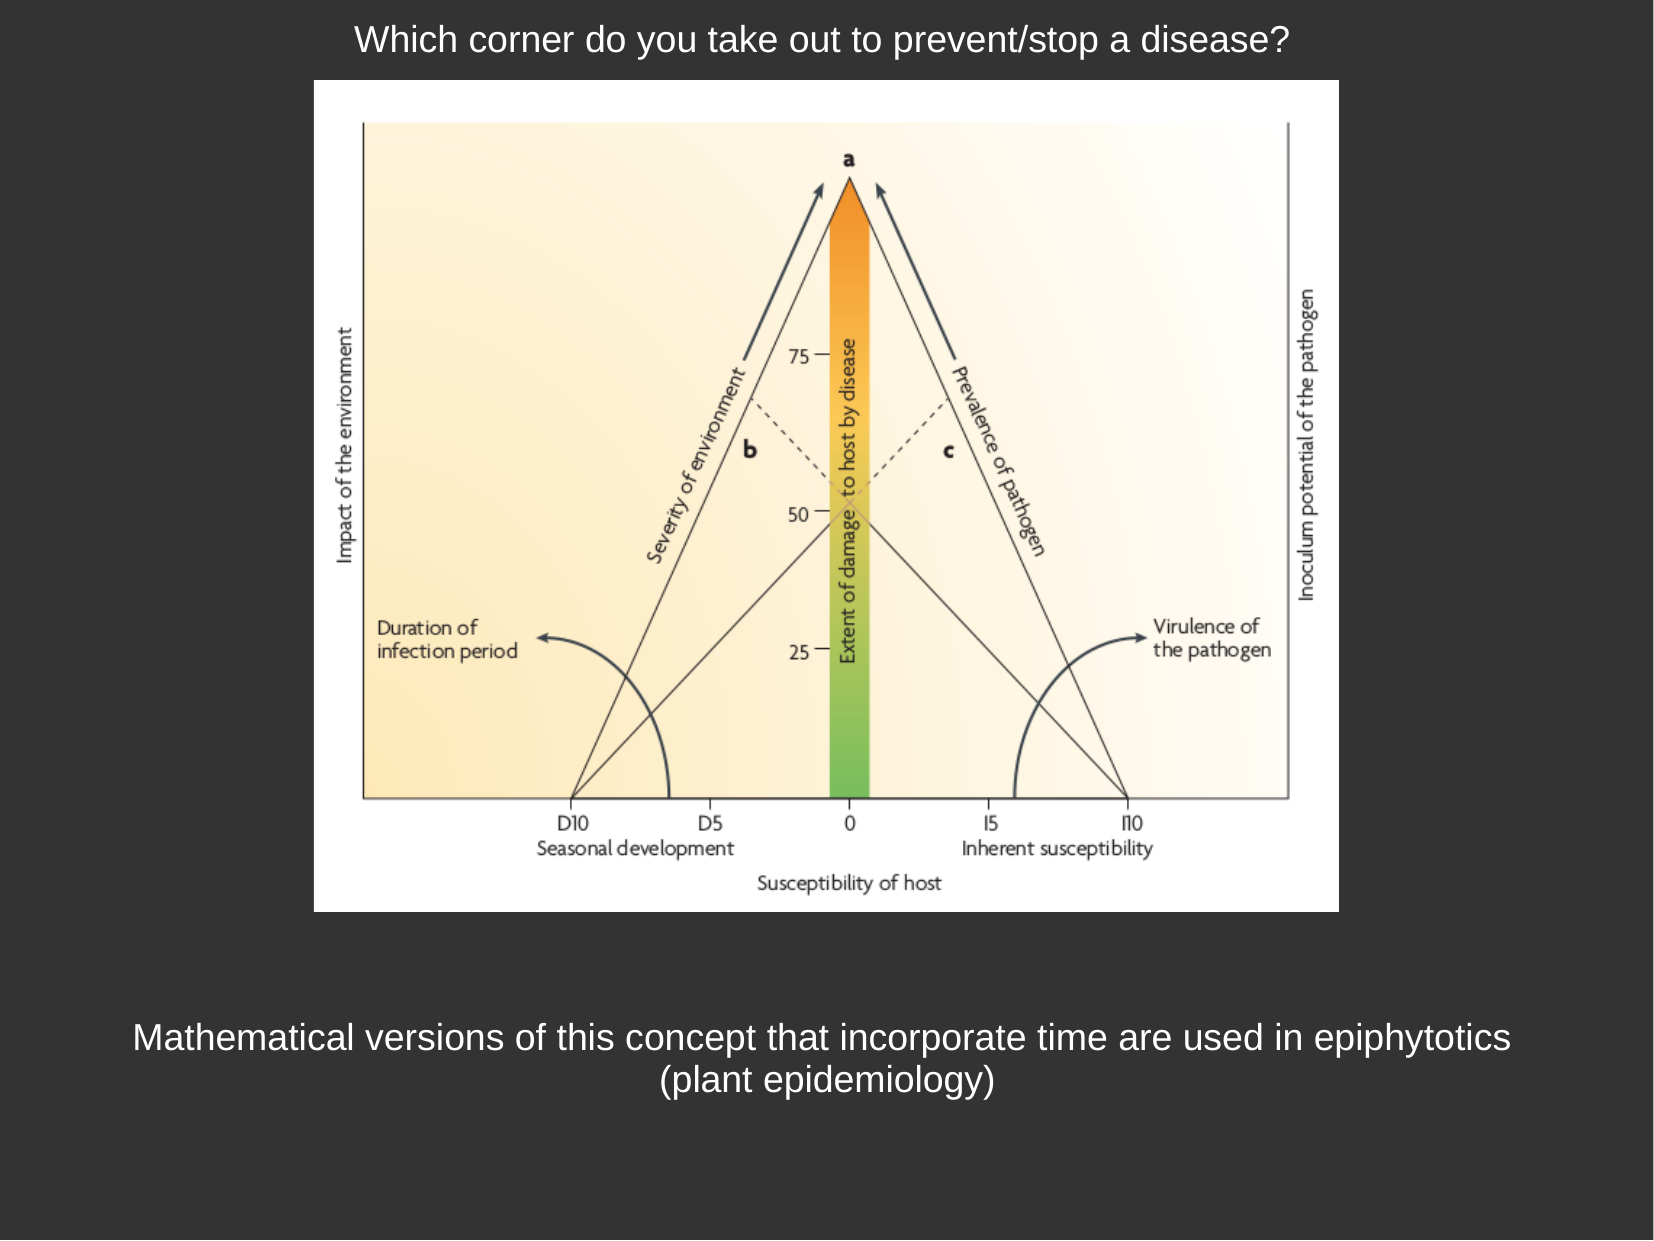

Which corner do you take out to prevent/stop a disease?
Mathematical versions of this concept that incorporate time are used in epiphytotics
(plant epidemiology)